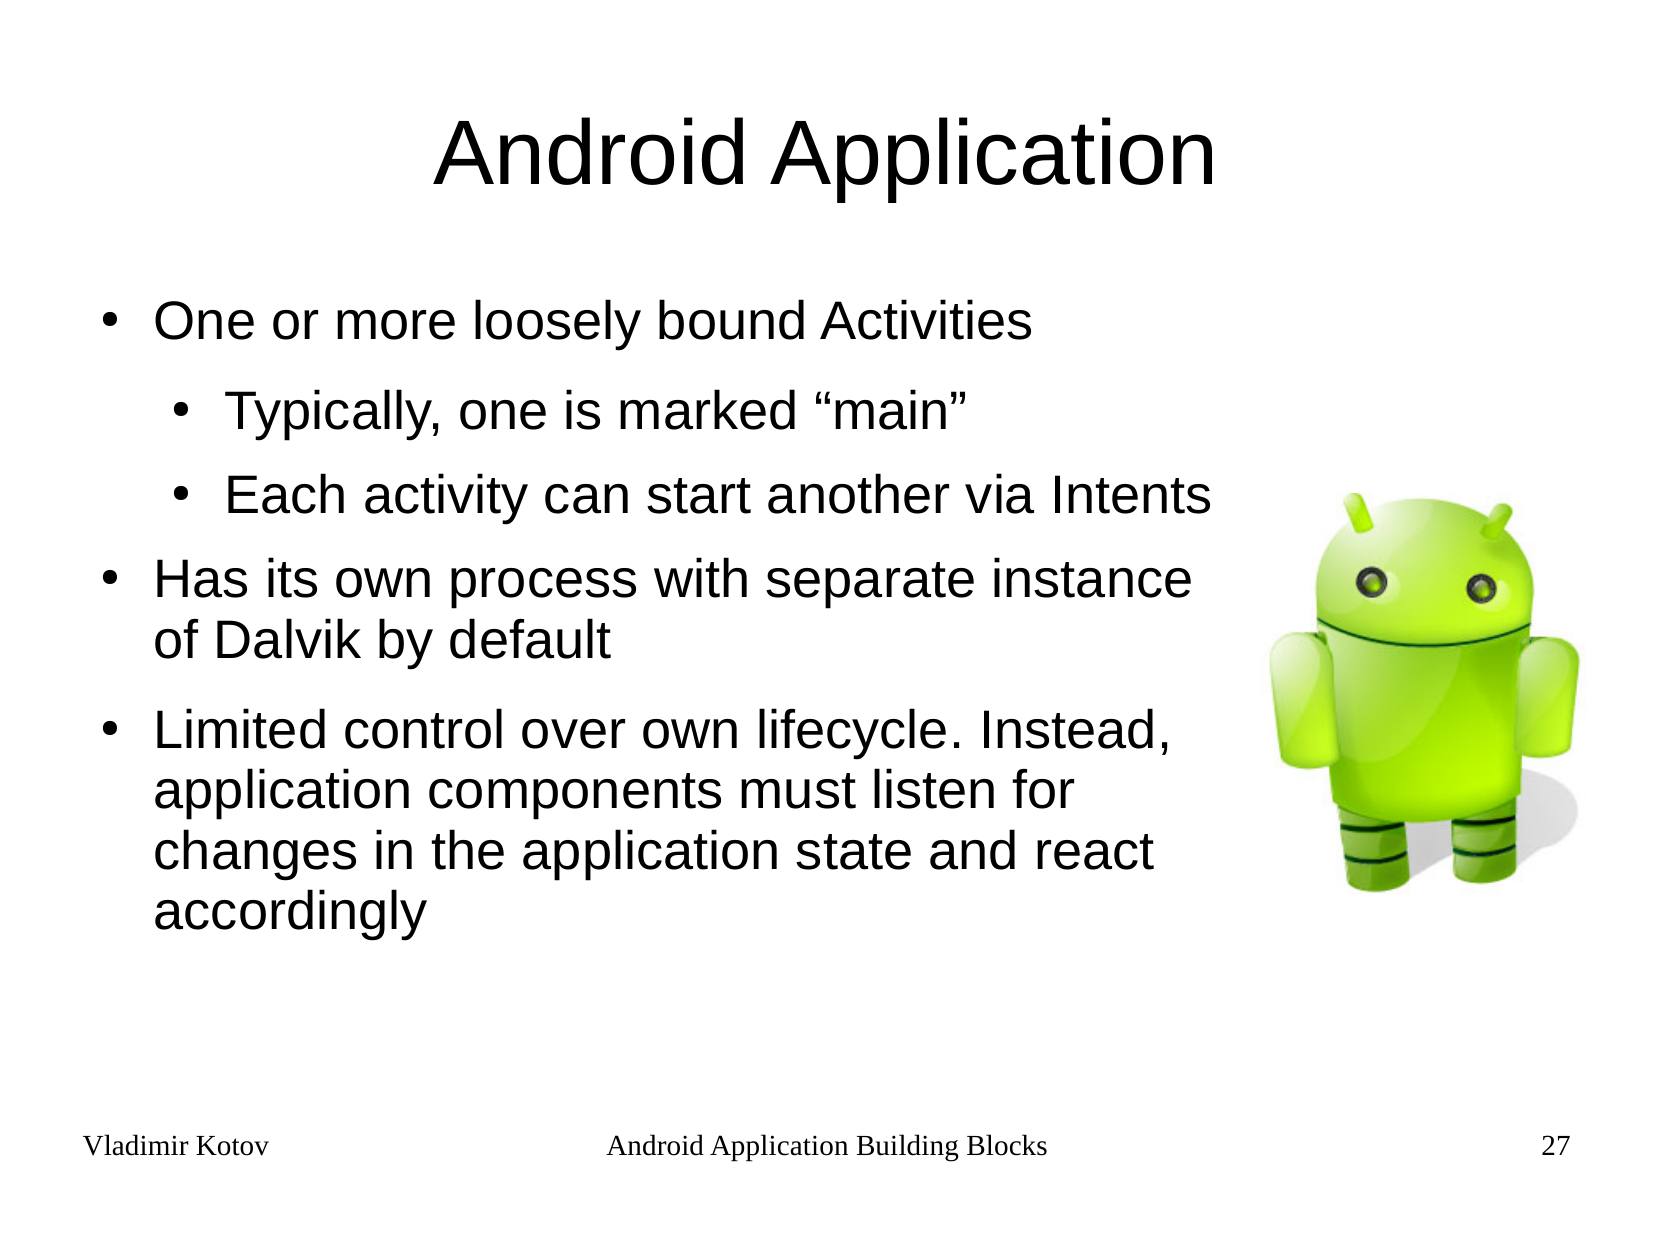

# Android Application
One or more loosely bound Activities
Typically, one is marked “main”
Each activity can start another via Intents
Has its own process with separate instance of Dalvik by default
Limited control over own lifecycle. Instead, application components must listen for changes in the application state and react accordingly
Vladimir Kotov
Android Application Building Blocks
27